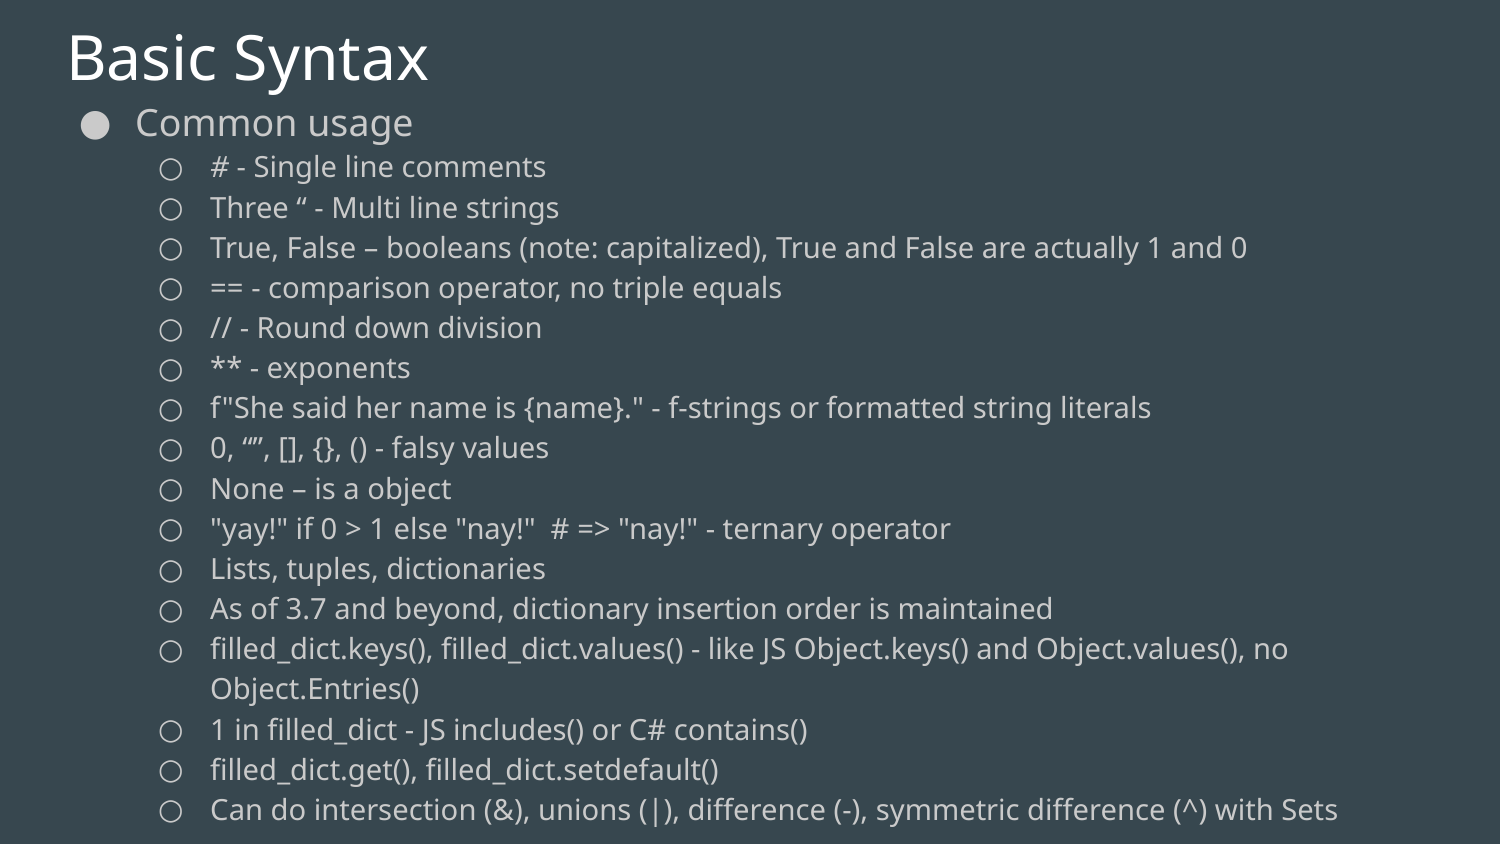

# Basic Syntax
Common usage
# - Single line comments
Three “ - Multi line strings
True, False – booleans (note: capitalized), True and False are actually 1 and 0
== - comparison operator, no triple equals
// - Round down division
** - exponents
f"She said her name is {name}." - f-strings or formatted string literals
0, “”, [], {}, () - falsy values
None – is a object
"yay!" if 0 > 1 else "nay!" # => "nay!" - ternary operator
Lists, tuples, dictionaries
As of 3.7 and beyond, dictionary insertion order is maintained
filled_dict.keys(), filled_dict.values() - like JS Object.keys() and Object.values(), no Object.Entries()
1 in filled_dict - JS includes() or C# contains()
filled_dict.get(), filled_dict.setdefault()
Can do intersection (&), unions (|), difference (-), symmetric difference (^) with Sets